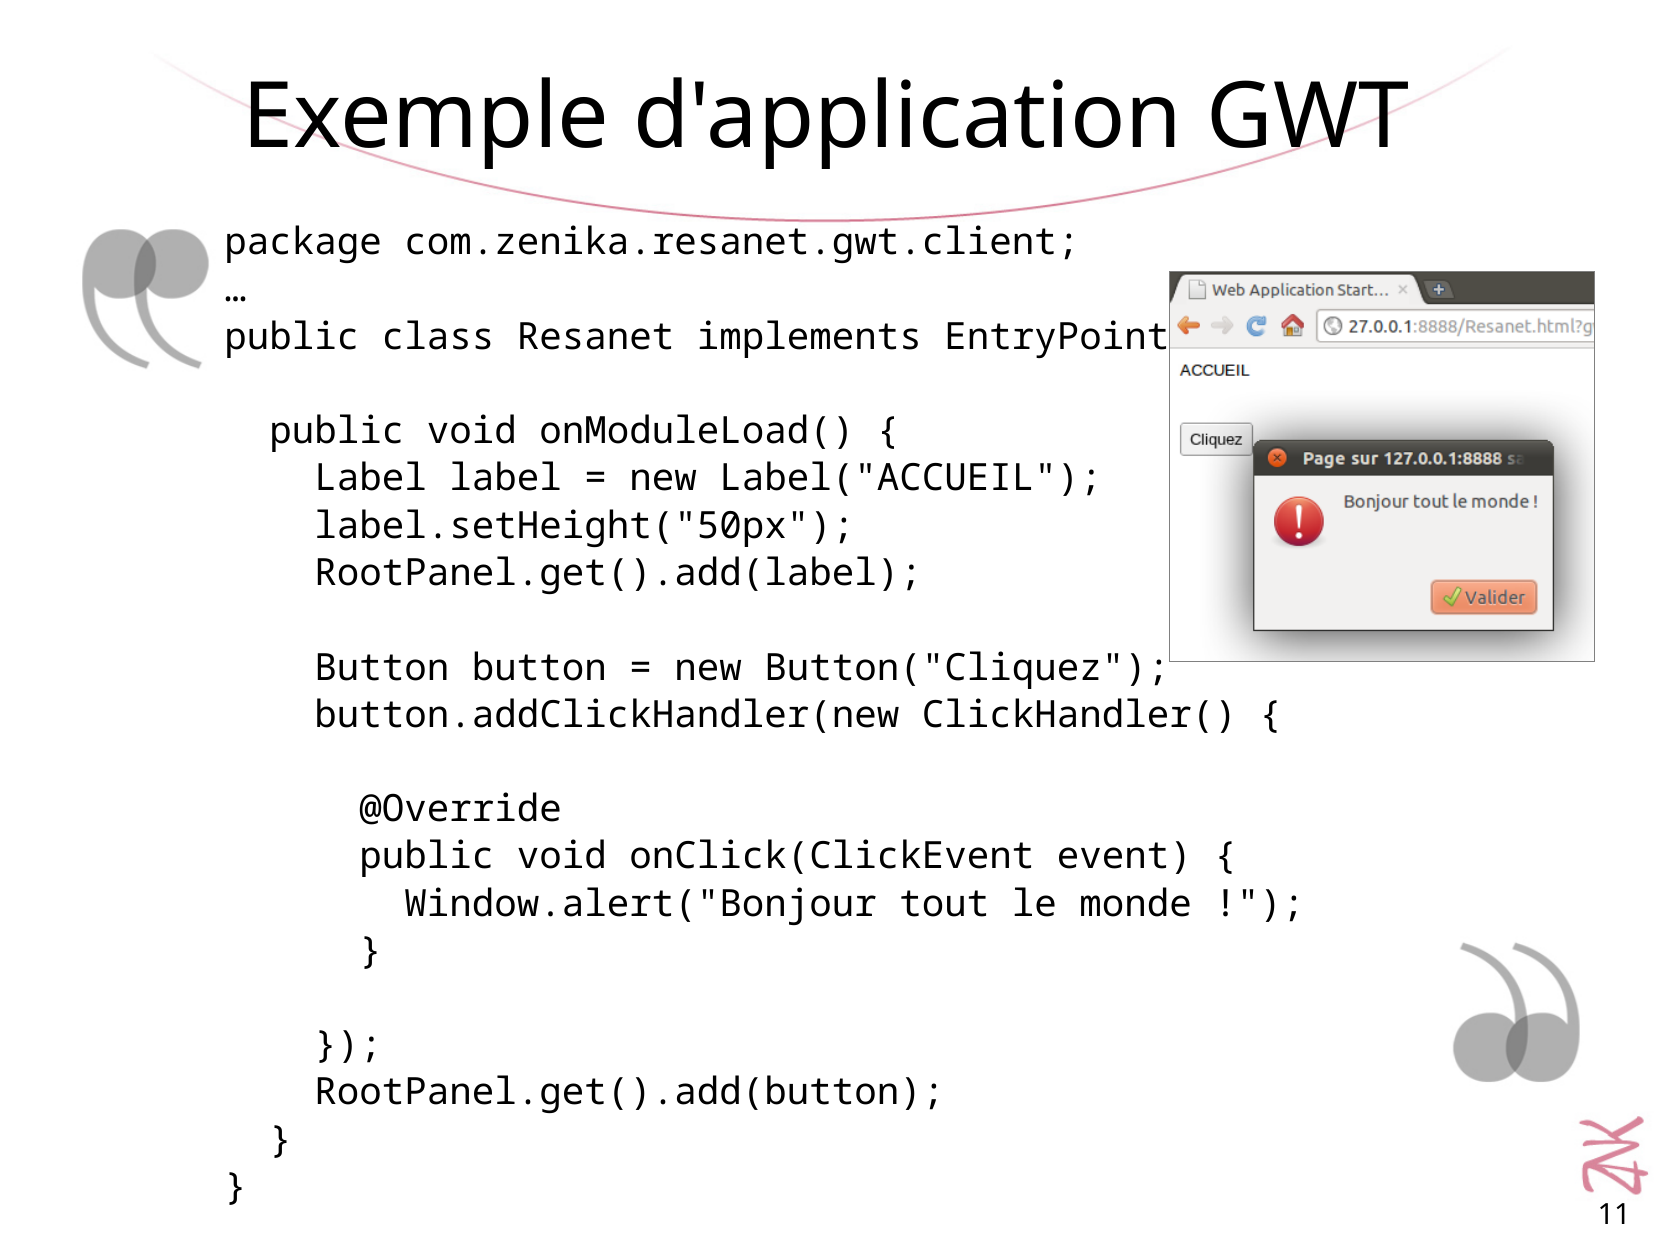

# Exemple d'application GWT
package com.zenika.resanet.gwt.client;
…
public class Resanet implements EntryPoint {
 public void onModuleLoad() {
 Label label = new Label("ACCUEIL");
 label.setHeight("50px");
 RootPanel.get().add(label);
 Button button = new Button("Cliquez");
 button.addClickHandler(new ClickHandler() {
 @Override
 public void onClick(ClickEvent event) {
 Window.alert("Bonjour tout le monde !");
 }
 });
 RootPanel.get().add(button);
 }
}
11